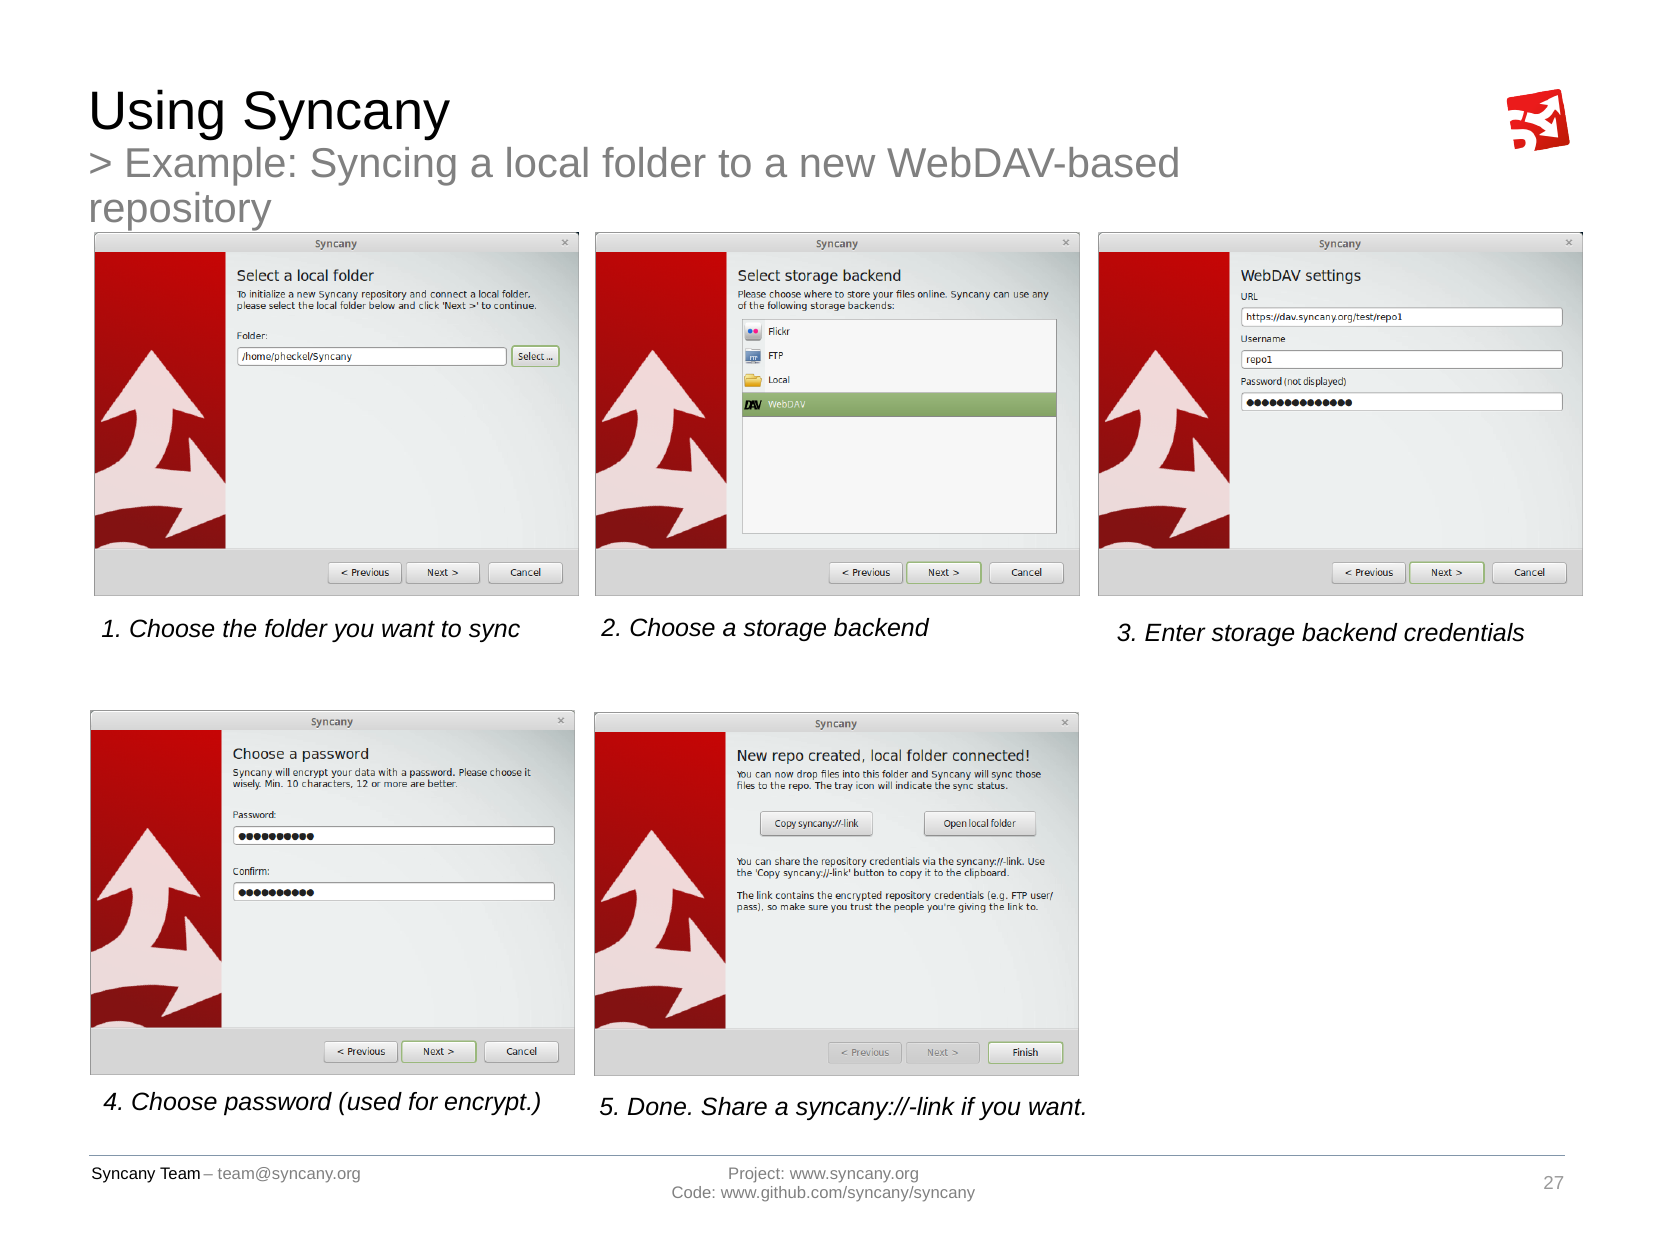

# Using Syncany > Example: Syncing a local folder to a new WebDAV-based repository
2. Choose a storage backend
1. Choose the folder you want to sync
3. Enter storage backend credentials
4. Choose password (used for encrypt.)
5. Done. Share a syncany://-link if you want.